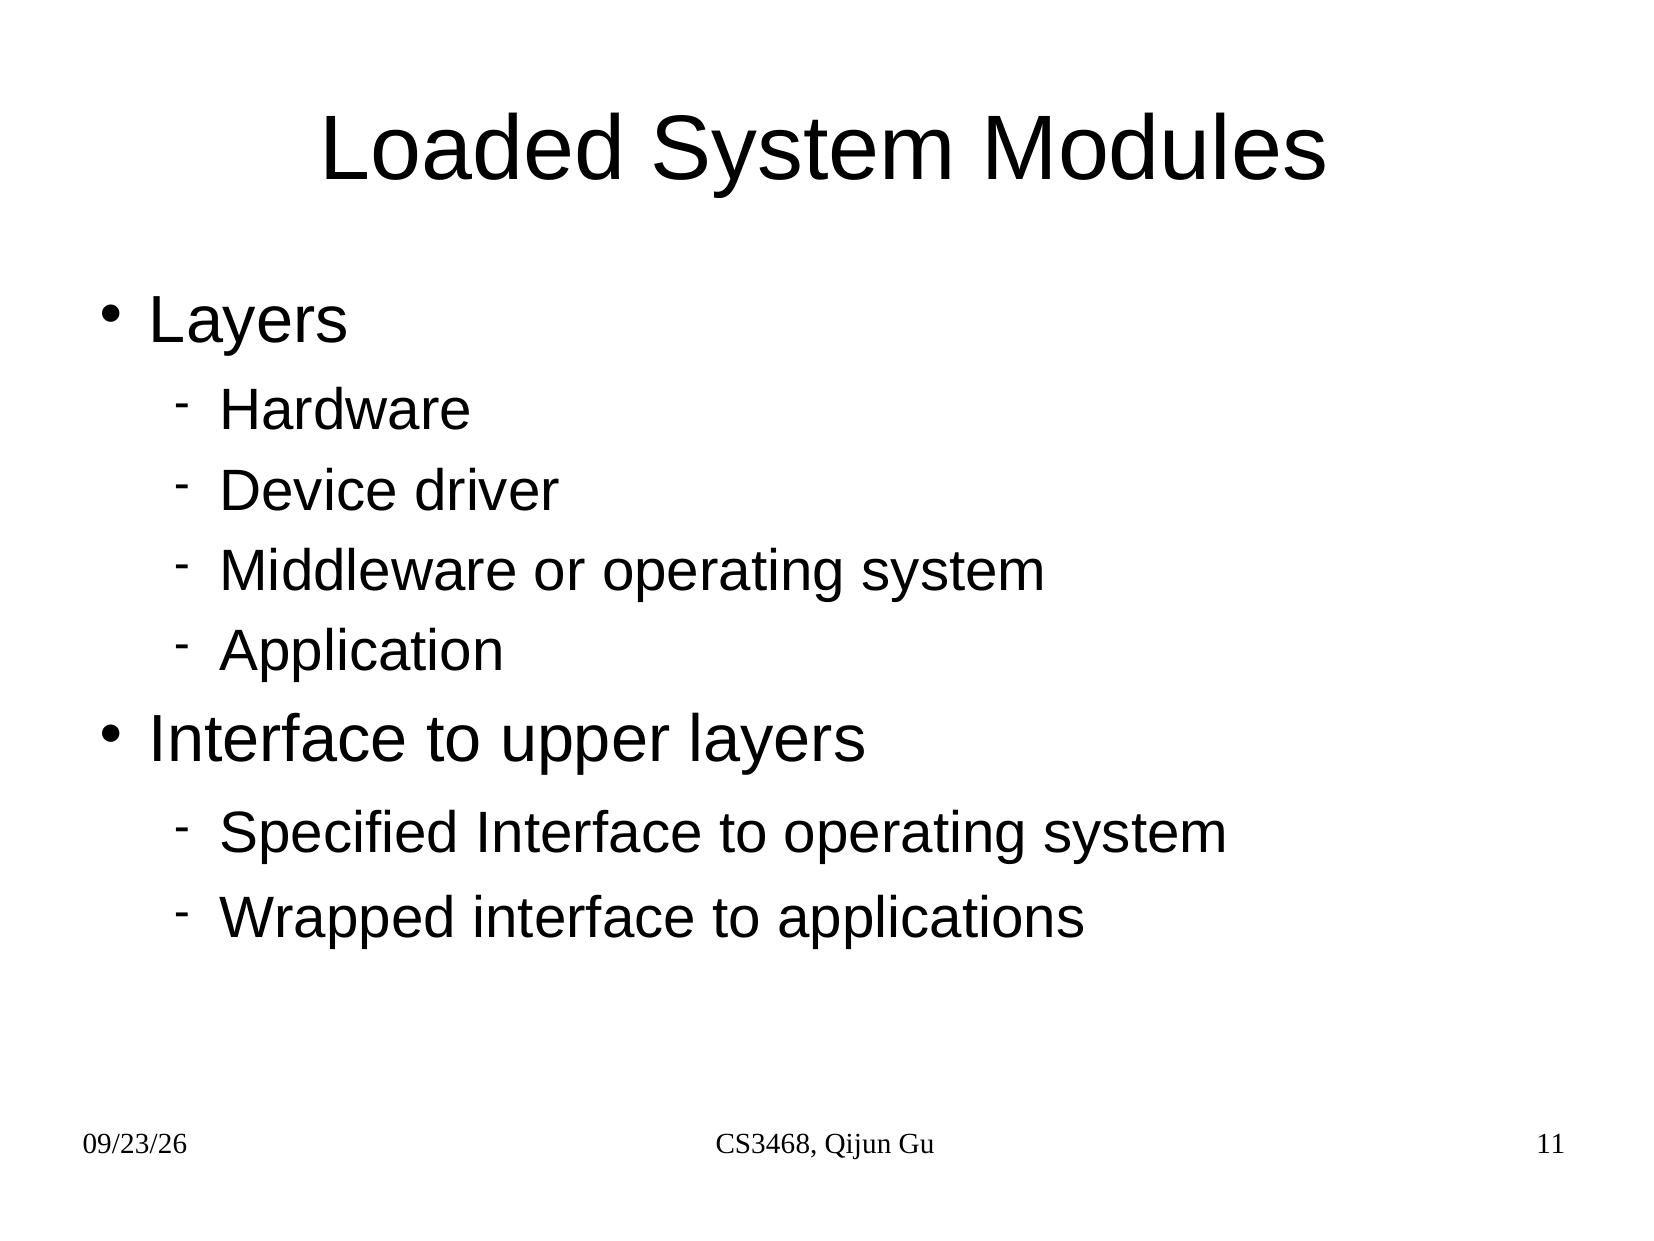

# Loaded System Modules
Layers
Hardware
Device driver
Middleware or operating system
Application
Interface to upper layers
Specified Interface to operating system
Wrapped interface to applications
CS3468, Qijun Gu
11